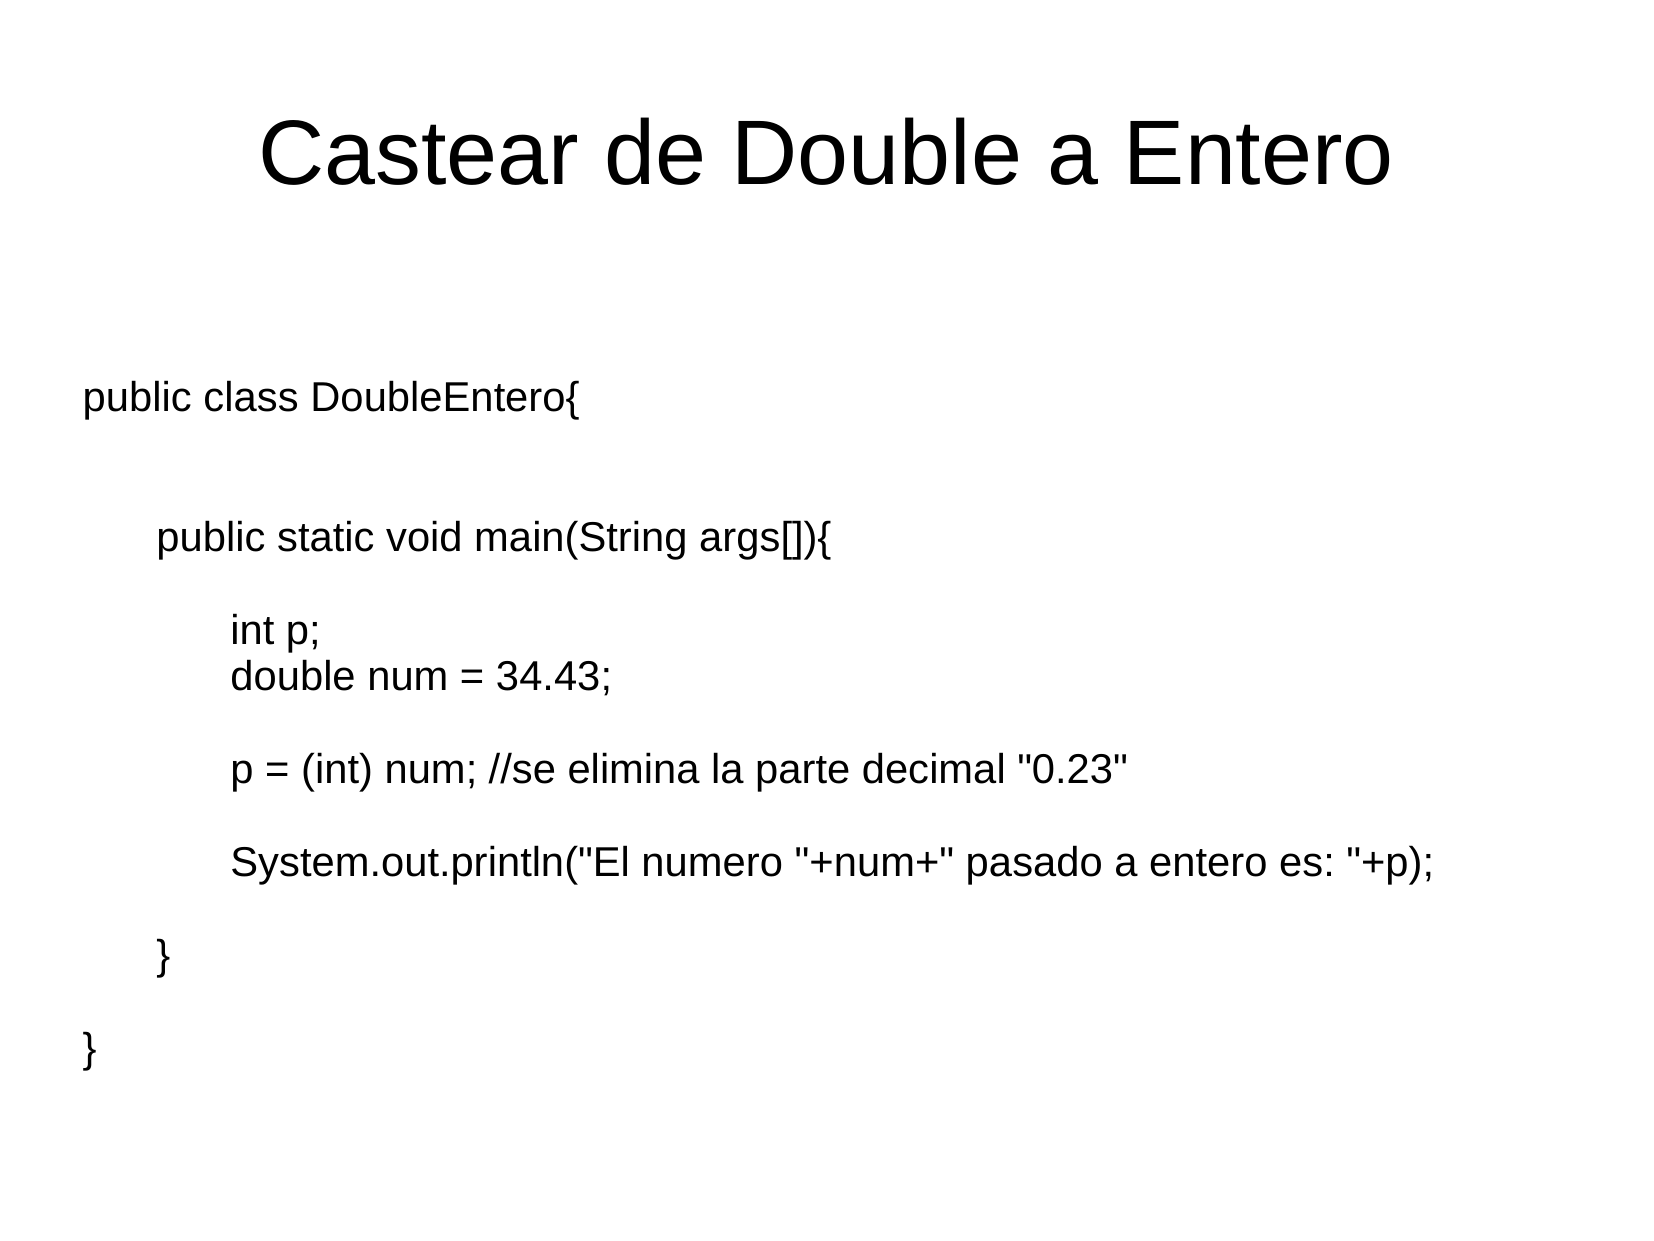

# Castear de Double a Entero
public class DoubleEntero{
	public static void main(String args[]){
		int p;
		double num = 34.43;
		p = (int) num; //se elimina la parte decimal "0.23"
		System.out.println("El numero "+num+" pasado a entero es: "+p);
	}
}